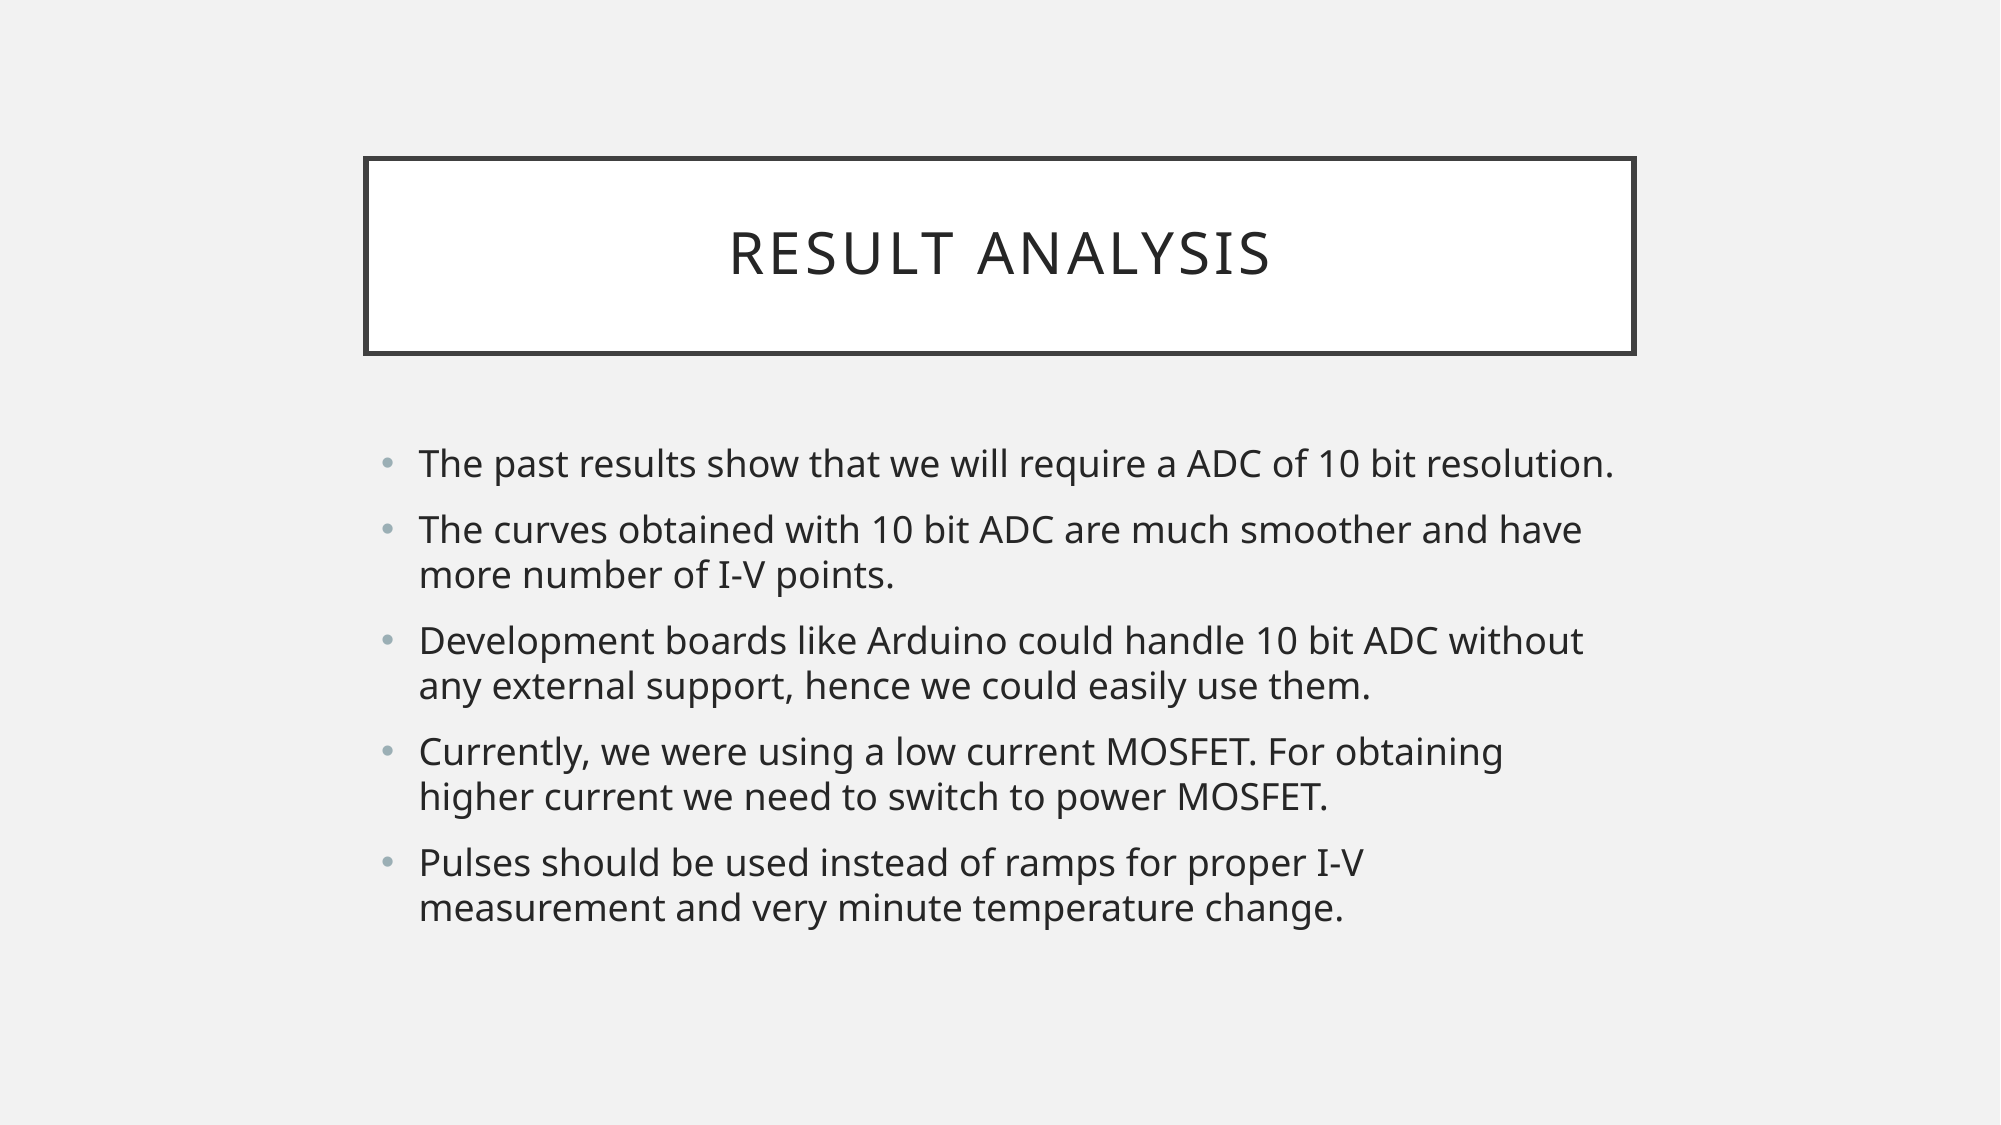

Result analysis
# The past results show that we will require a ADC of 10 bit resolution.
The curves obtained with 10 bit ADC are much smoother and have more number of I-V points.
Development boards like Arduino could handle 10 bit ADC without any external support, hence we could easily use them.
Currently, we were using a low current MOSFET. For obtaining higher current we need to switch to power MOSFET.
Pulses should be used instead of ramps for proper I-V measurement and very minute temperature change.